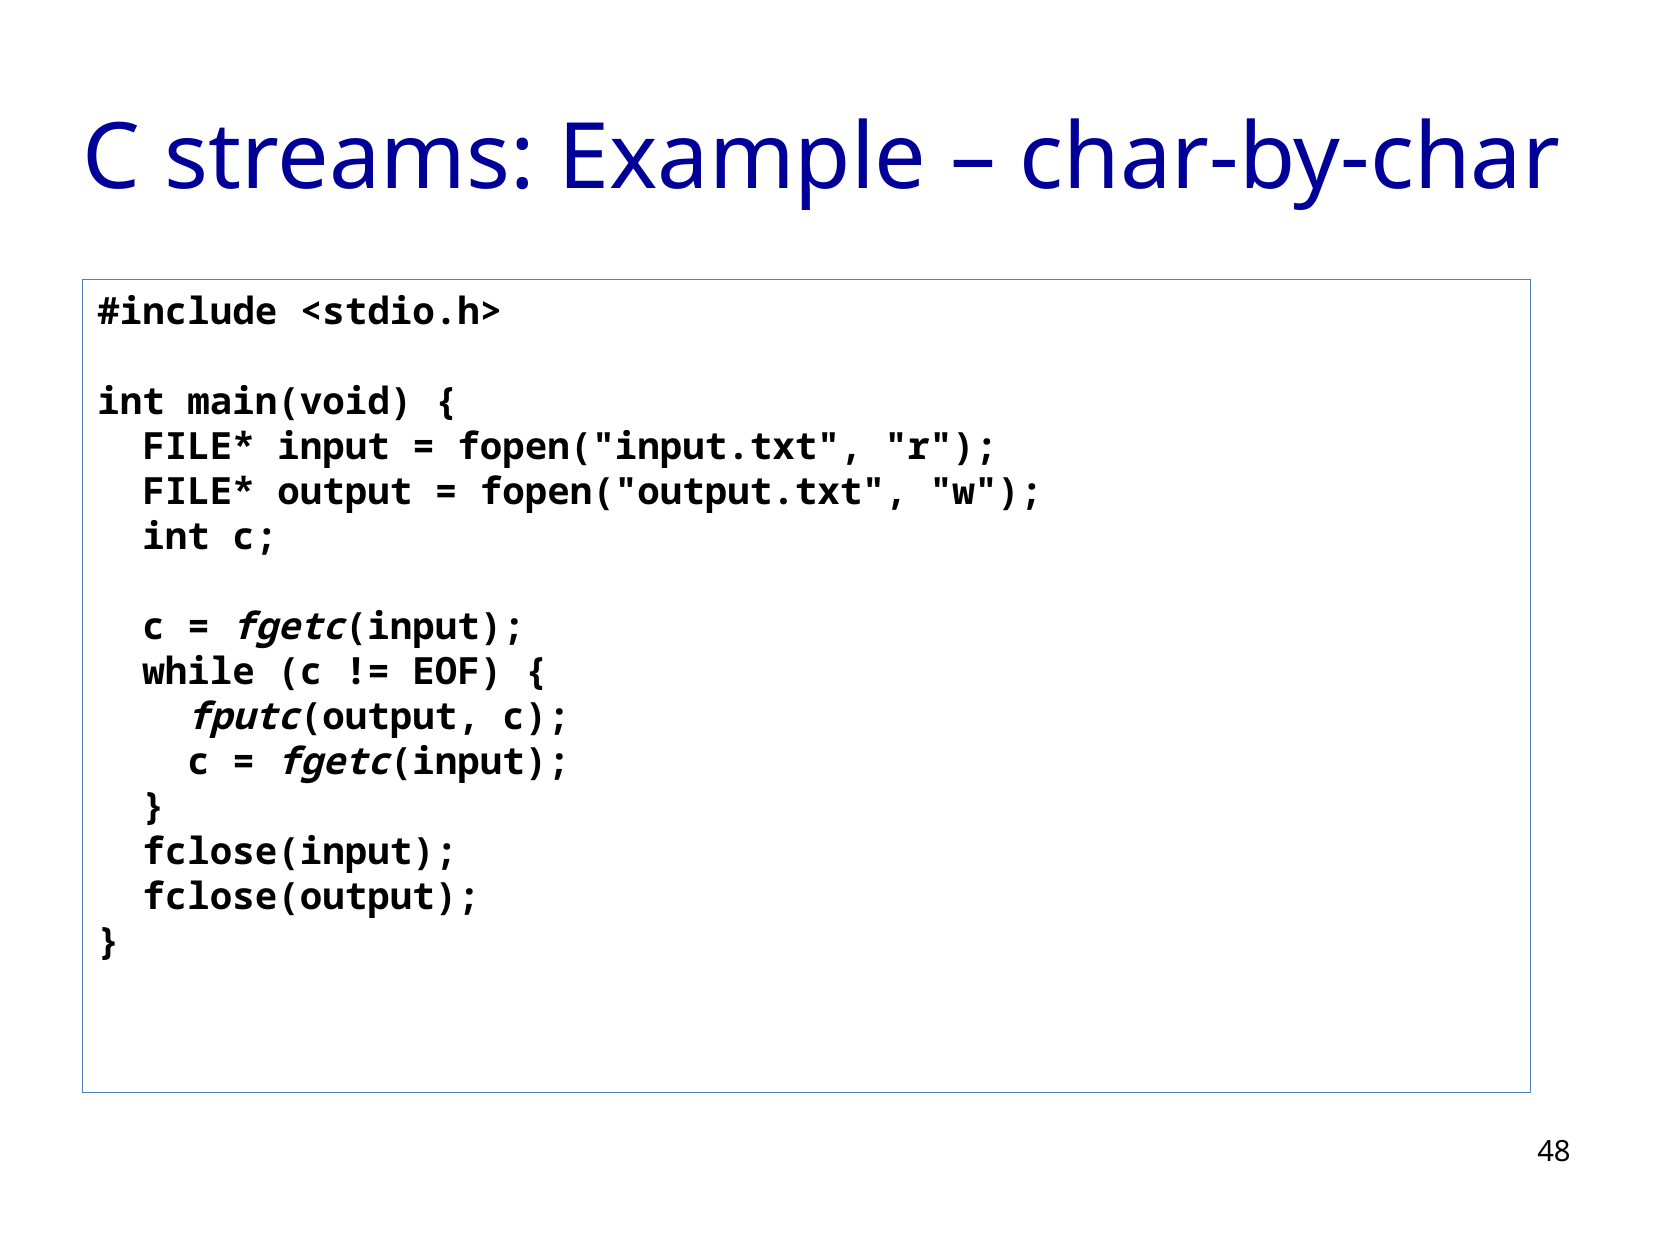

# C streams: Example – char-by-char
#include <stdio.h>
int main(void) {
 FILE* input = fopen("input.txt", "r");
 FILE* output = fopen("output.txt", "w");
 int c;
 c = fgetc(input);
 while (c != EOF) {
 fputc(output, c);
 c = fgetc(input);
 }
 fclose(input);
 fclose(output);
}
48